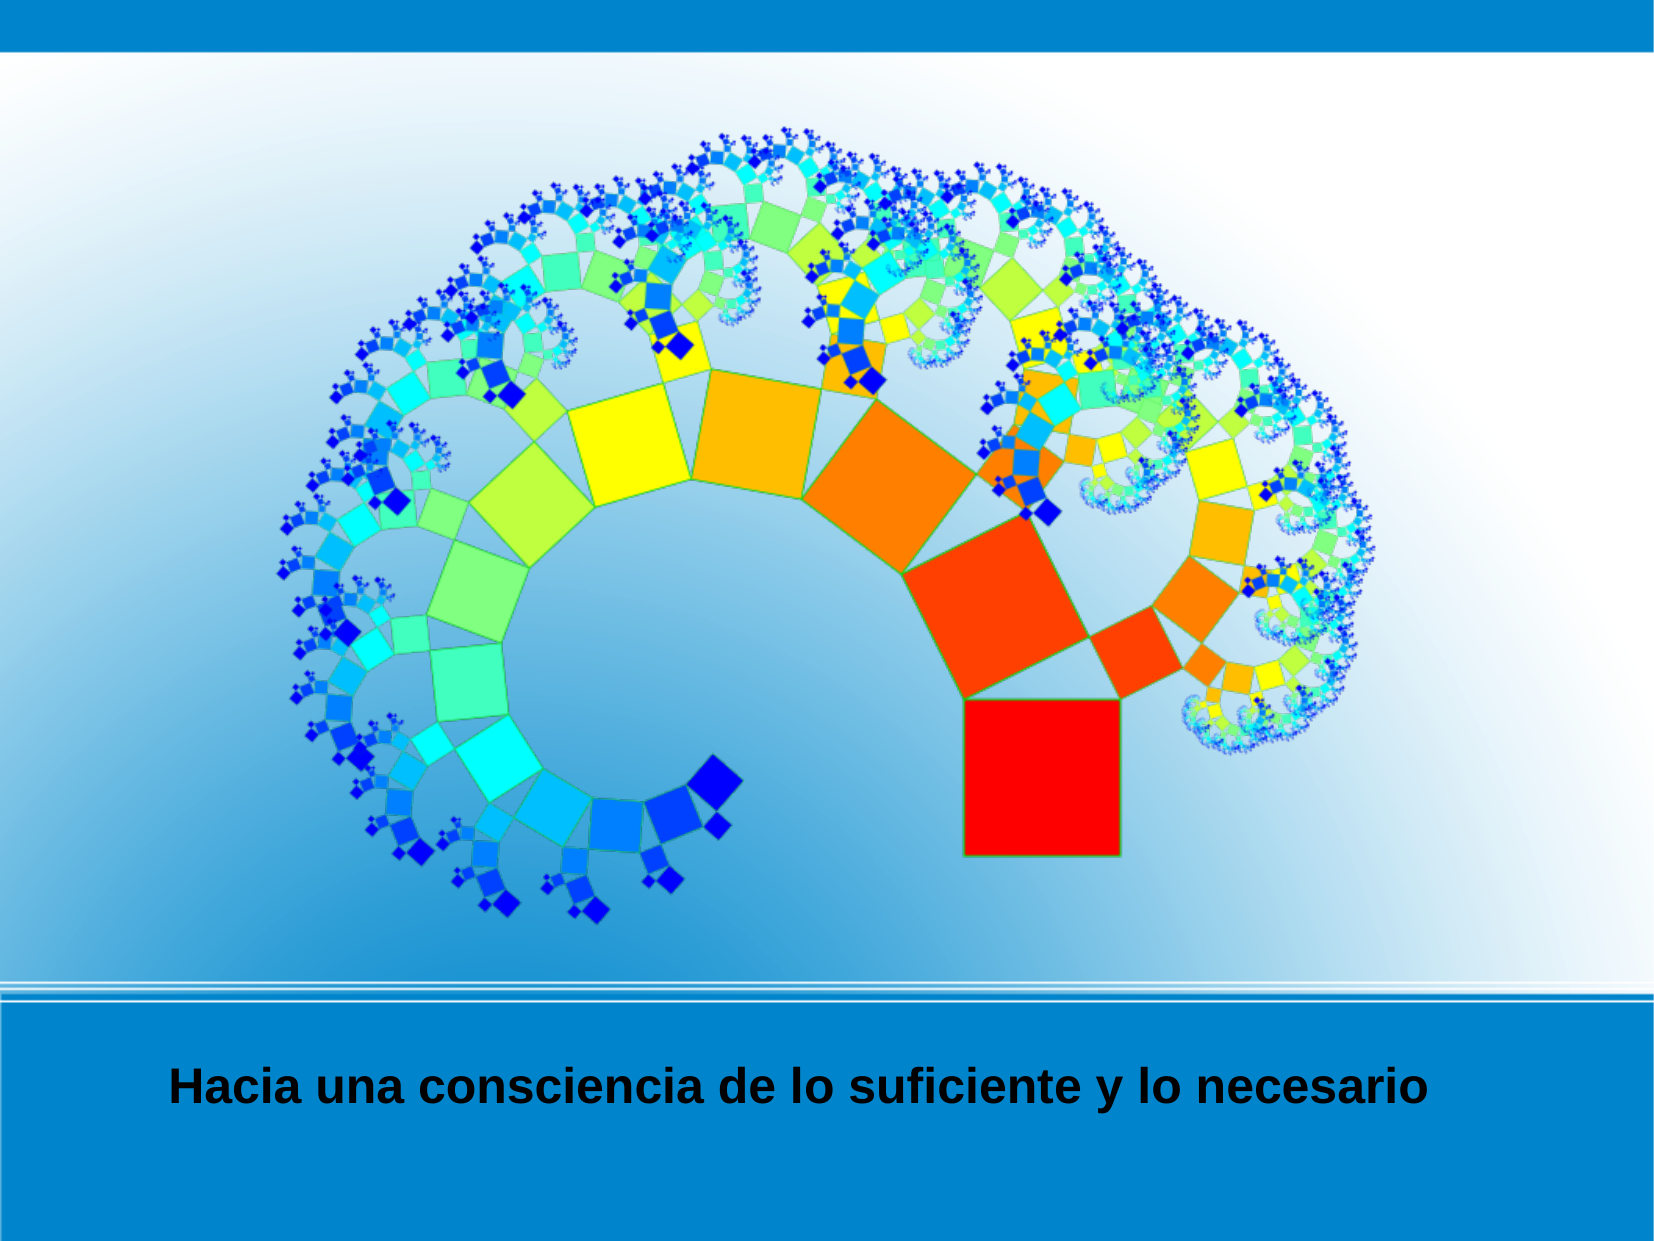

Hacia una consciencia de lo suficiente y lo necesario